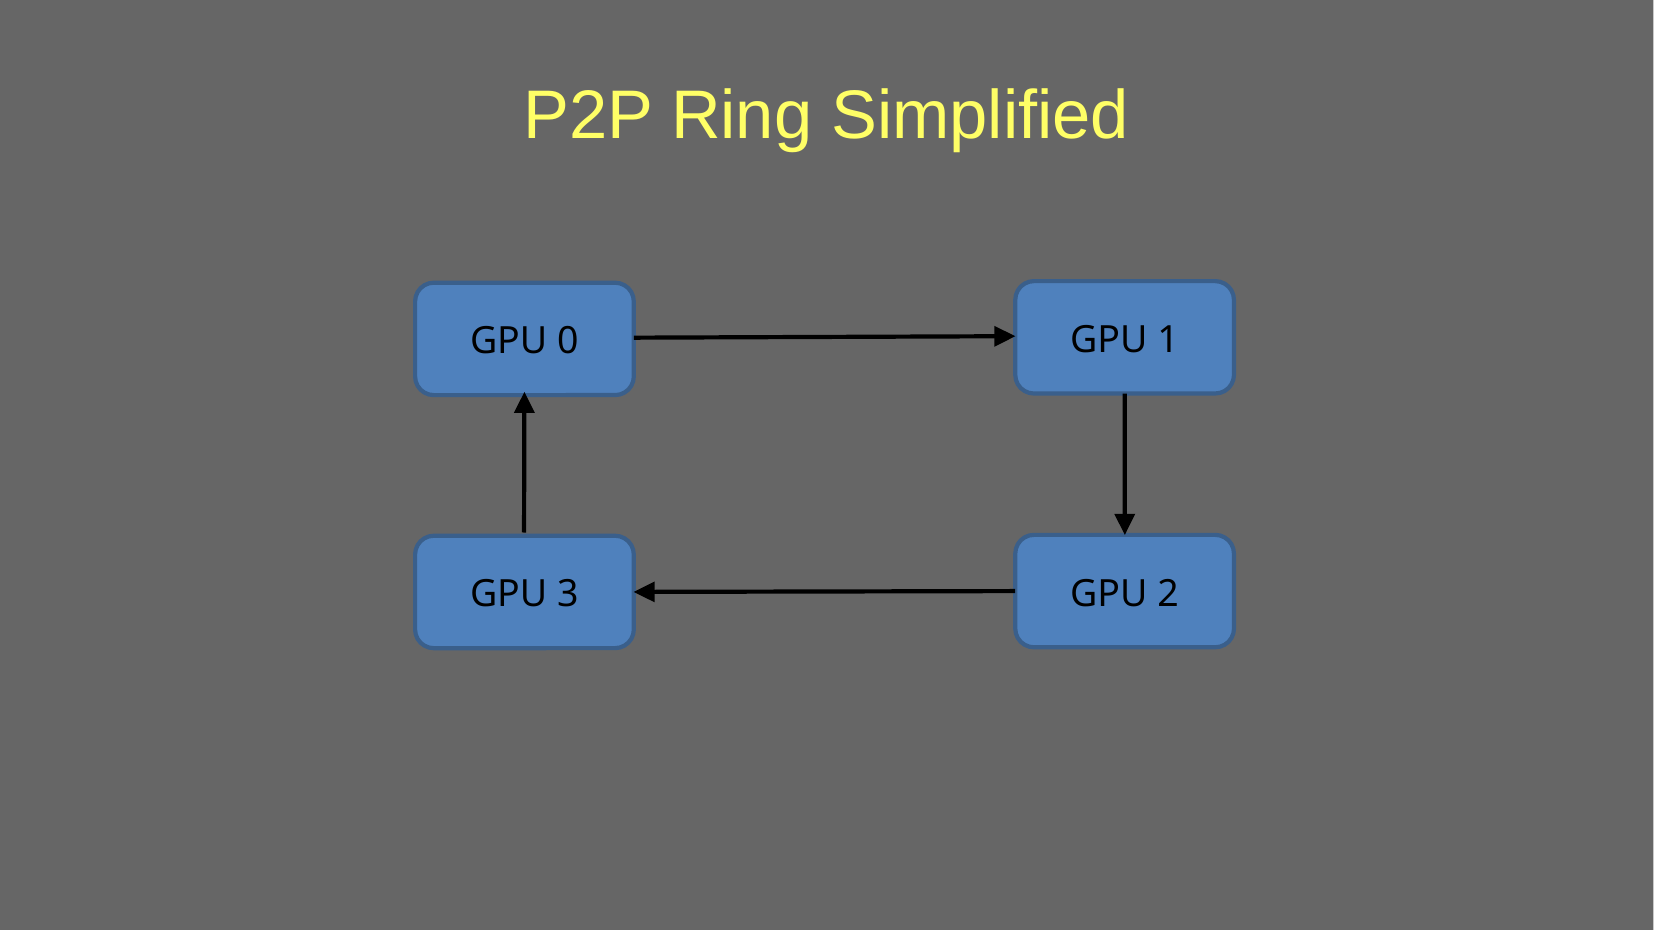

# P2P Ring Simplified
GPU 1
GPU 0
GPU 2
GPU 3